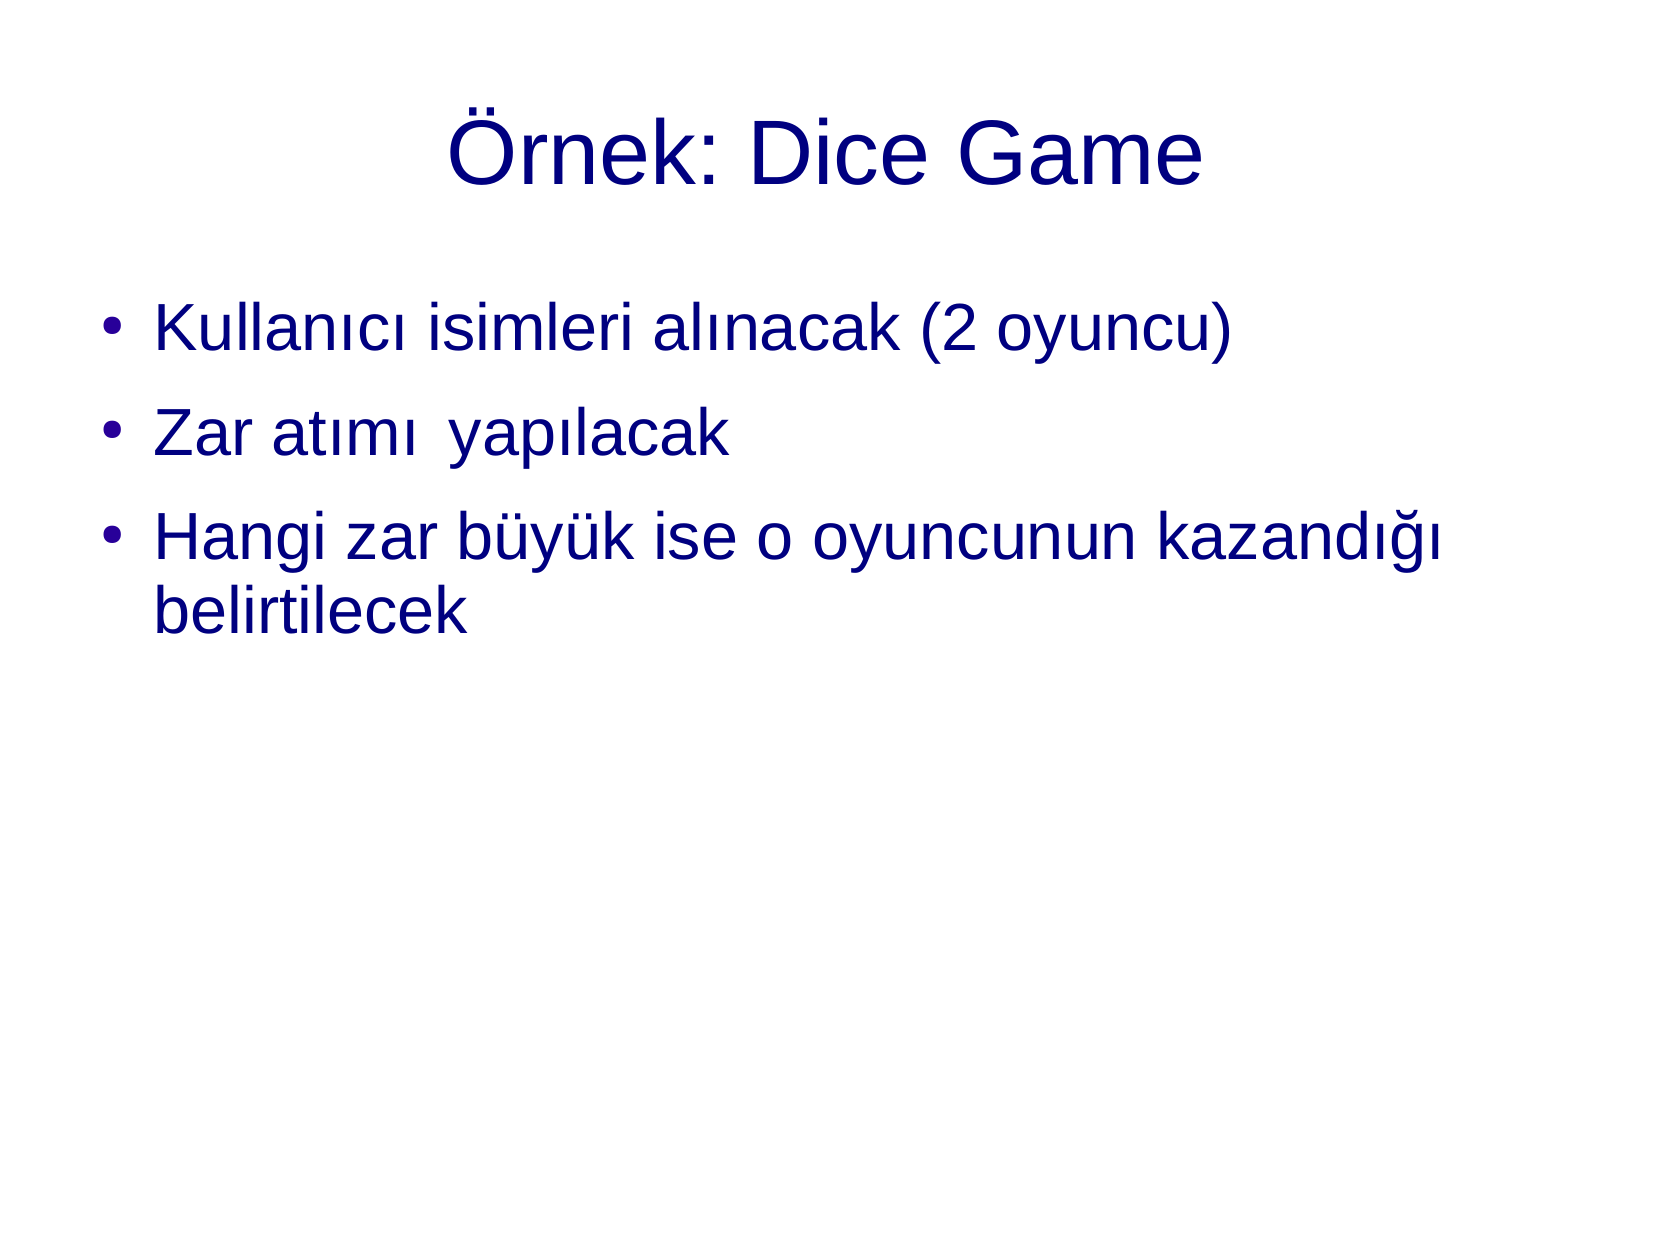

# Örnek: Dice Game
Kullanıcı isimleri alınacak (2 oyuncu)
Zar atımı 	yapılacak
Hangi zar büyük ise o oyuncunun kazandığı belirtilecek